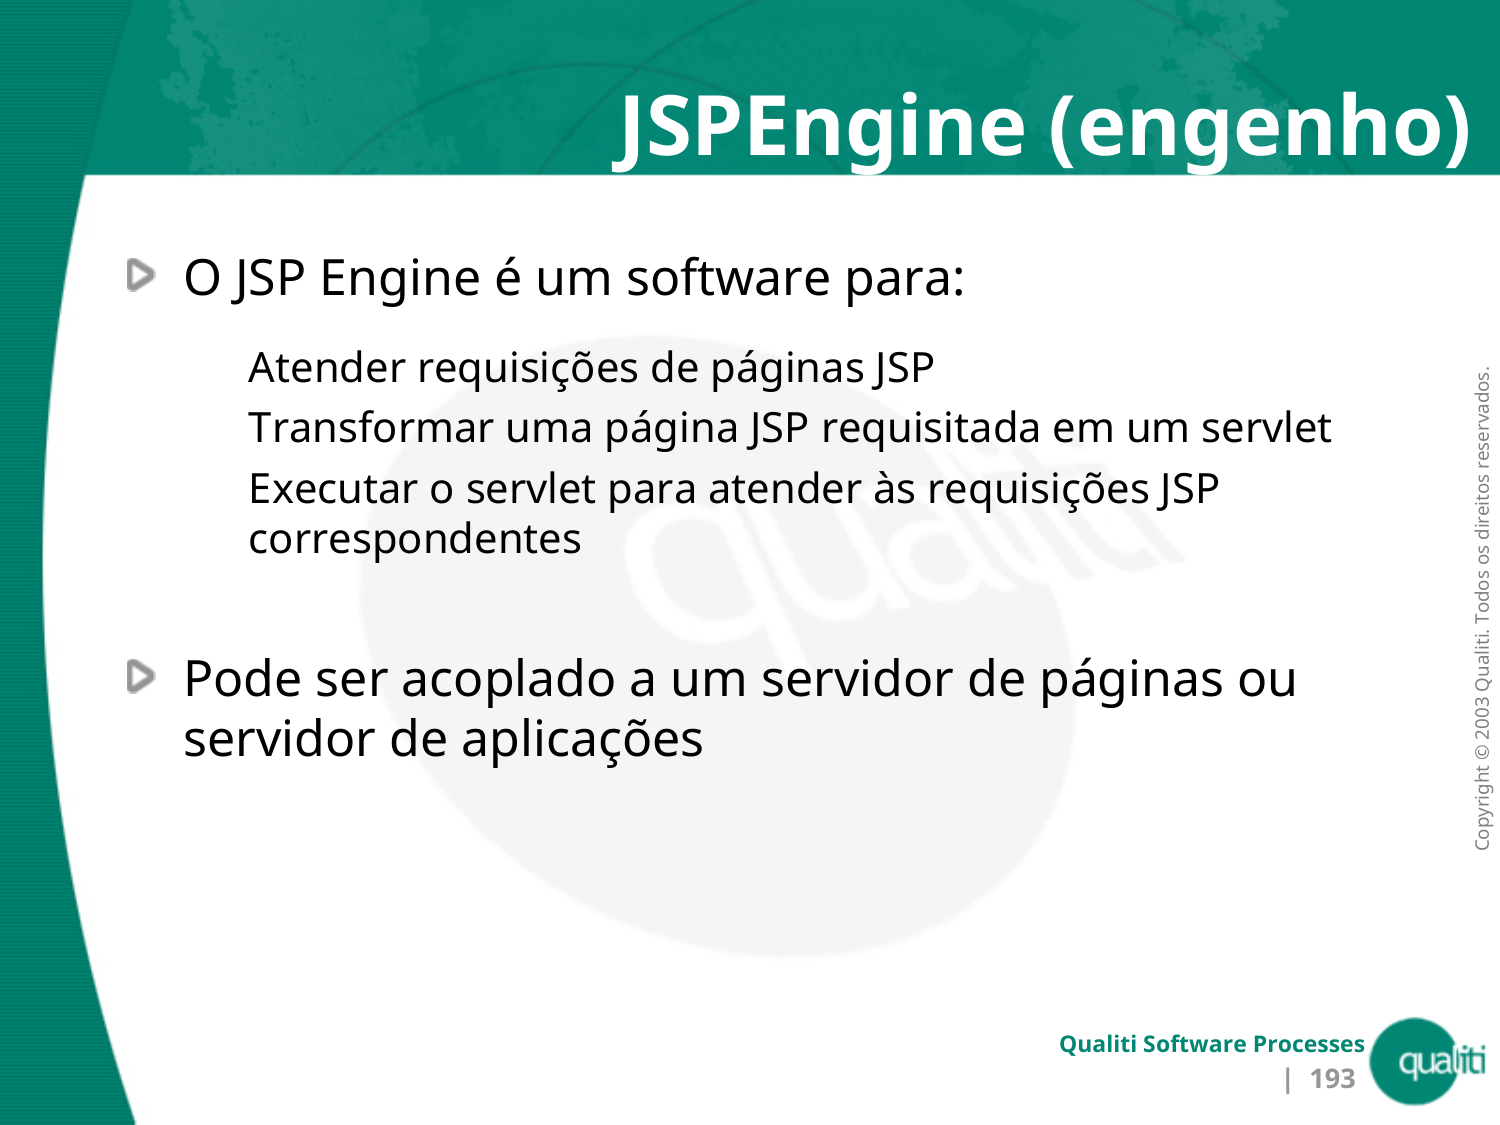

# JSPEngine (engenho)‏
O JSP Engine é um software para:
Atender requisições de páginas JSP
Transformar uma página JSP requisitada em um servlet
Executar o servlet para atender às requisições JSP correspondentes
Pode ser acoplado a um servidor de páginas ou servidor de aplicações